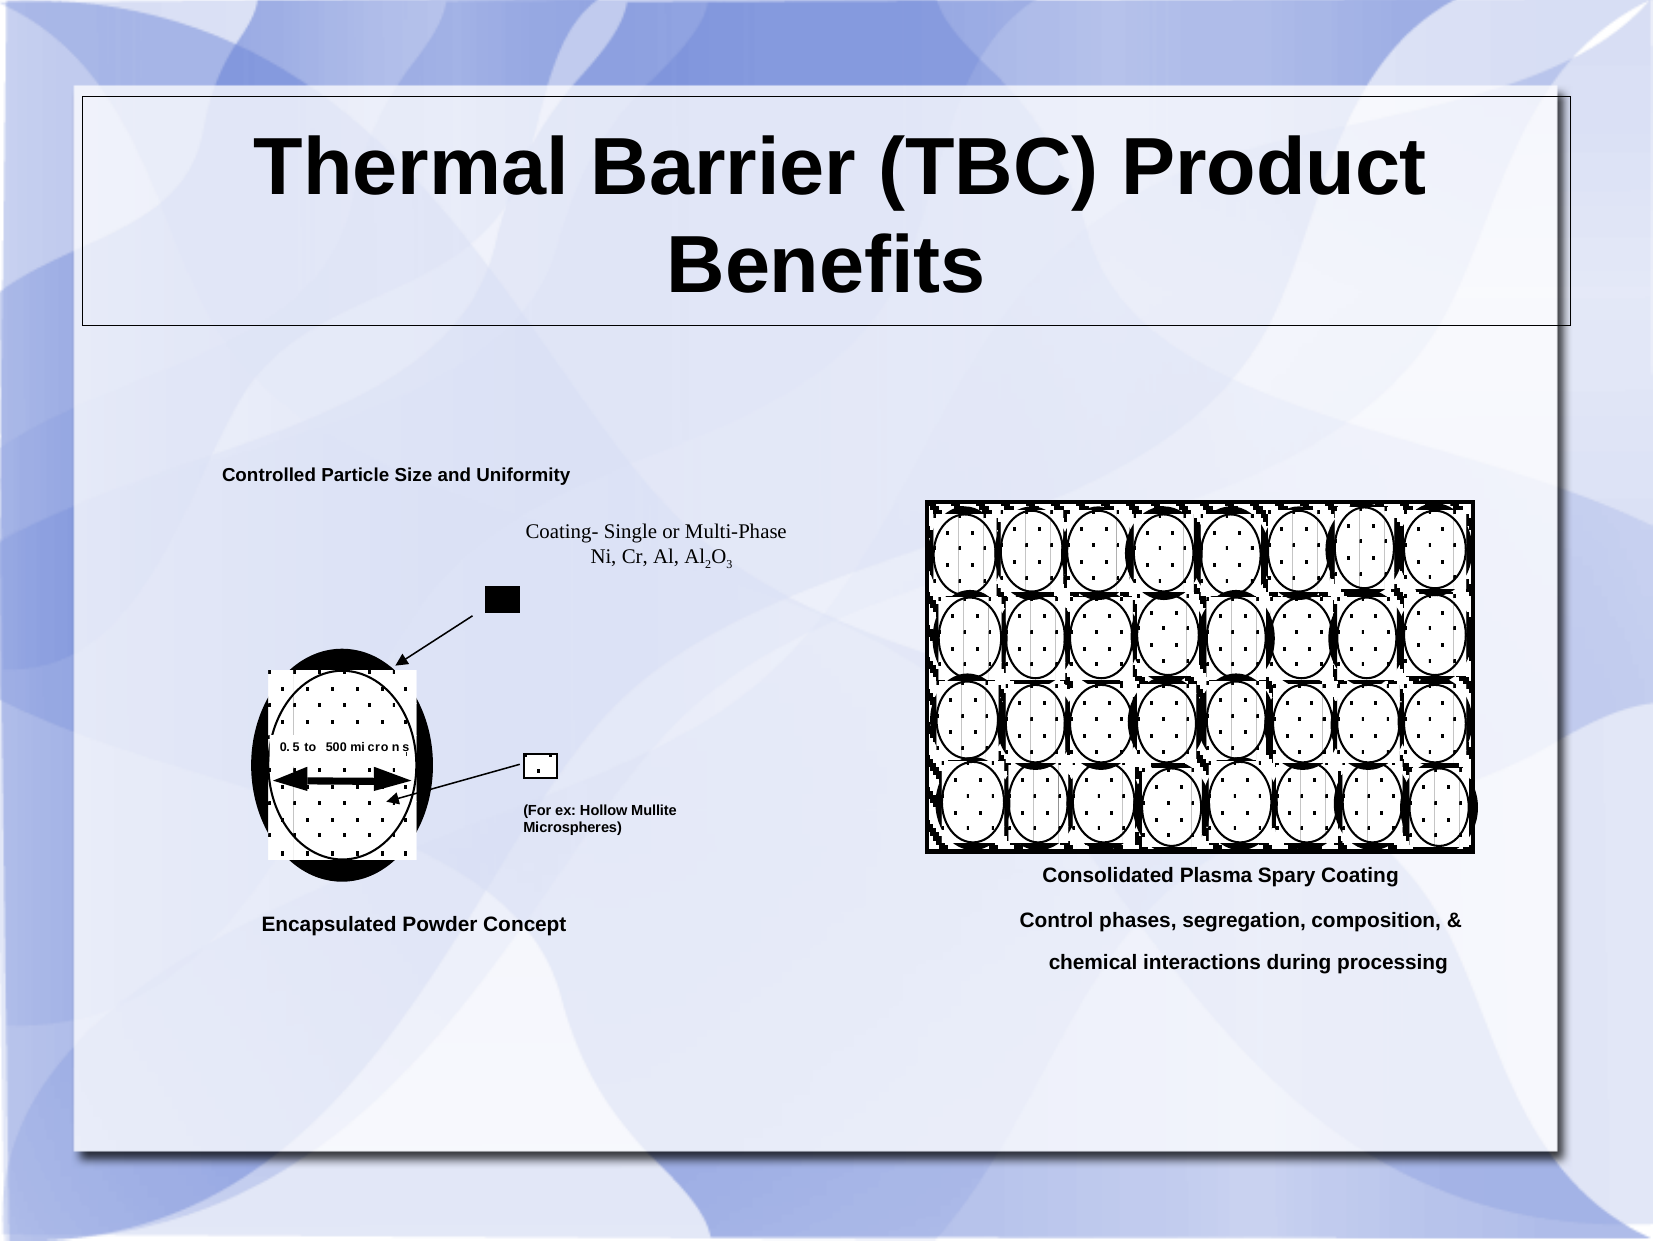

# Thermal Barrier (TBC) Product Benefits
Controlled Particle Size and Uniformity
Coating- Single or Multi-Phase
 Ni, Cr, Al, Al2O3
0
.
5
to
500
m
i
c
r
o
n
s
(For ex: Hollow Mullite
Microspheres)
Consolidated Plasma Spary Coating
Control phases, segregation, composition, &
Encapsulated Powder Concept
chemical interactions during processing